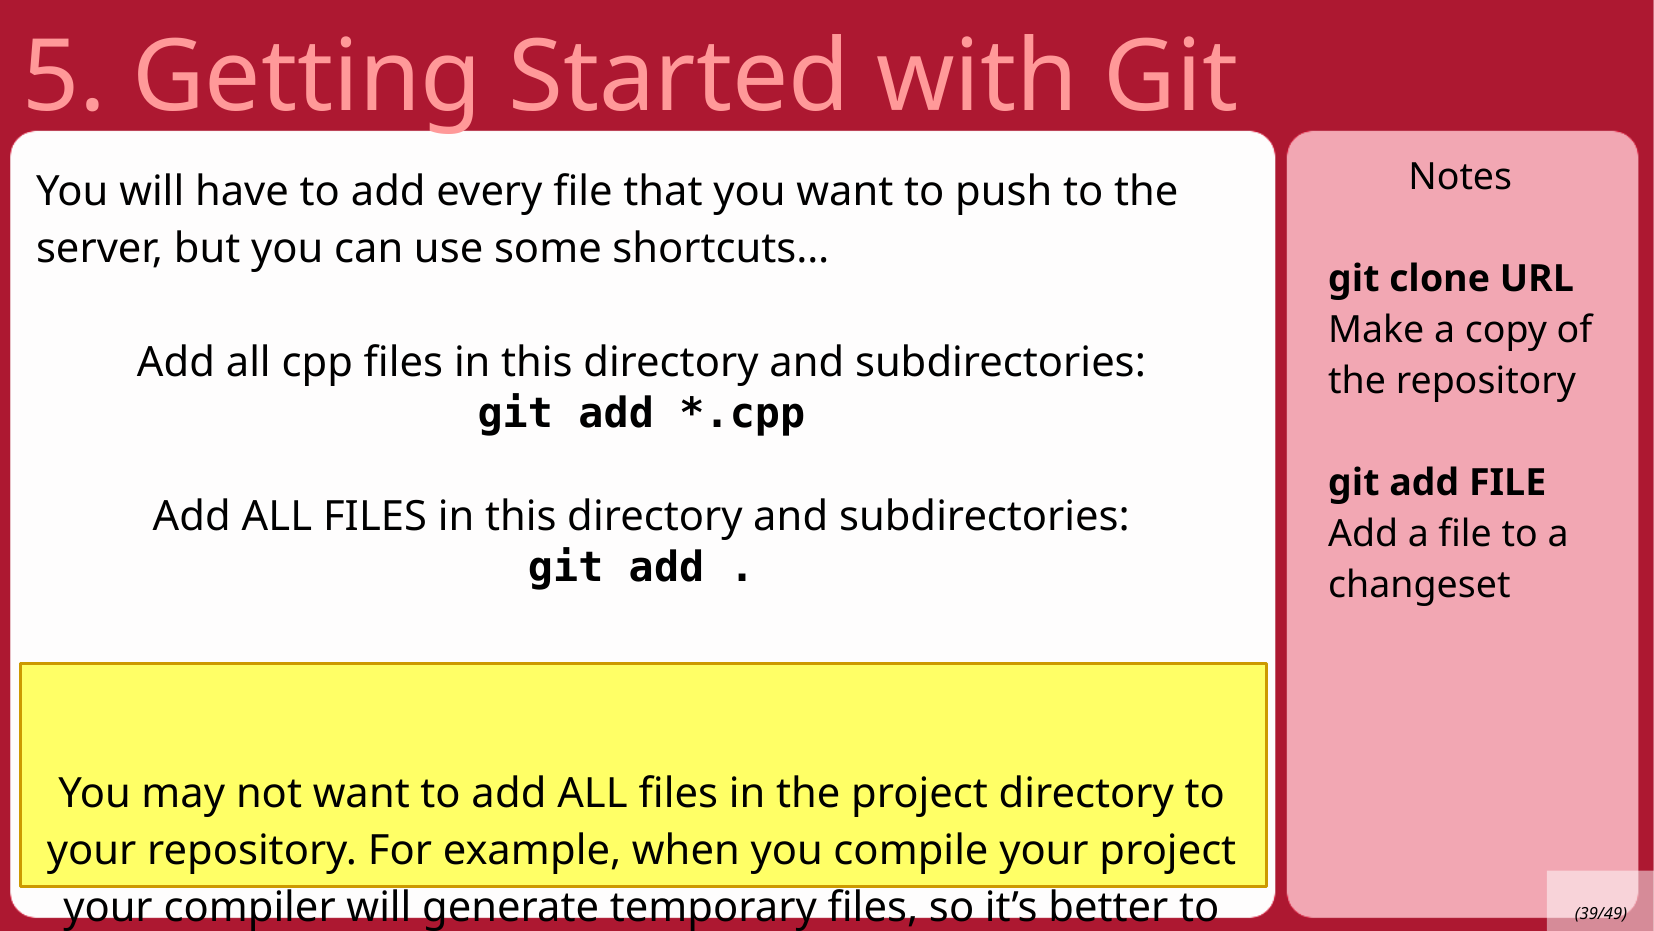

# 5. Getting Started with Git
Notes
git clone URL
Make a copy of the repository
git add FILE
Add a file to a changeset
You will have to add every file that you want to push to the server, but you can use some shortcuts…
Add all cpp files in this directory and subdirectories:
git add *.cpp
Add ALL FILES in this directory and subdirectories:
git add .
You may not want to add ALL files in the project directory to your repository. For example, when you compile your project your compiler will generate temporary files, so it’s better to add all “.cpp files” and all “.hpp files” instead of add “all files”.